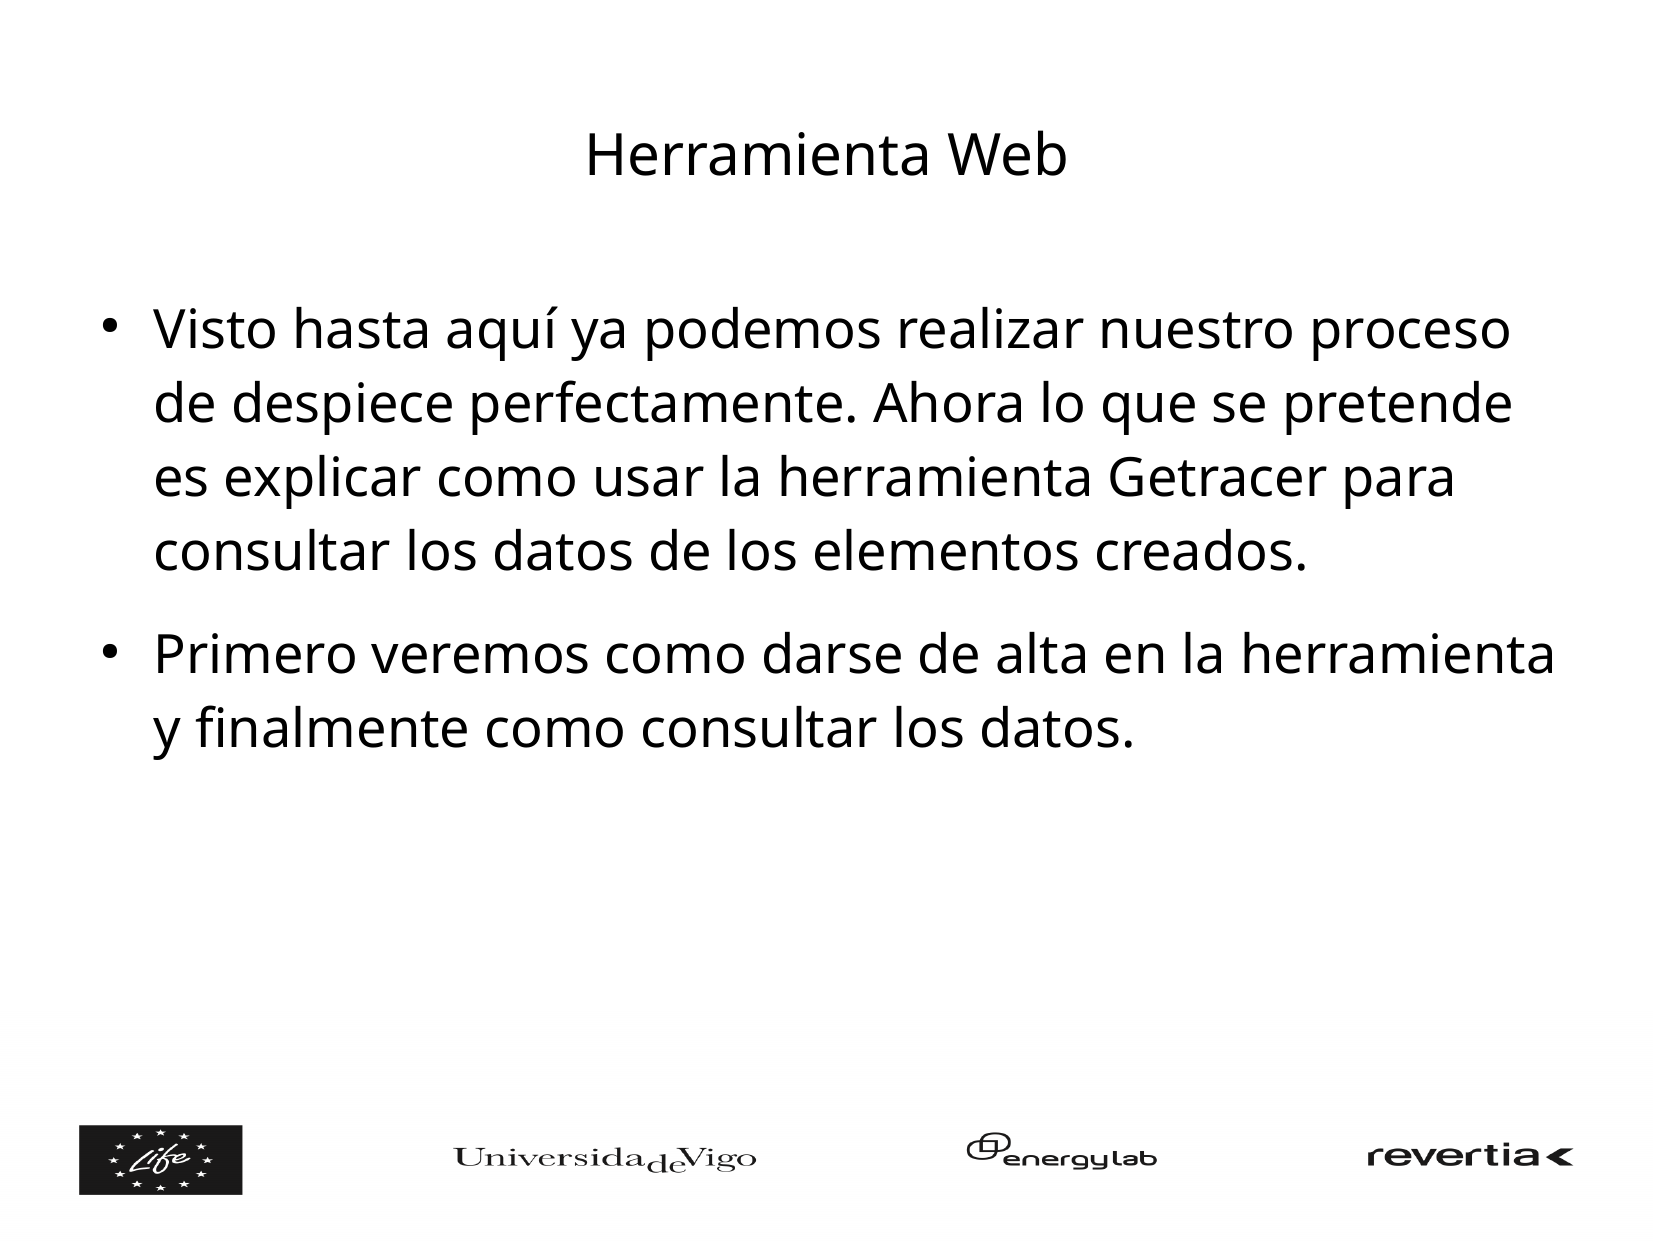

# Herramienta Web
Visto hasta aquí ya podemos realizar nuestro proceso de despiece perfectamente. Ahora lo que se pretende es explicar como usar la herramienta Getracer para consultar los datos de los elementos creados.
Primero veremos como darse de alta en la herramienta y finalmente como consultar los datos.